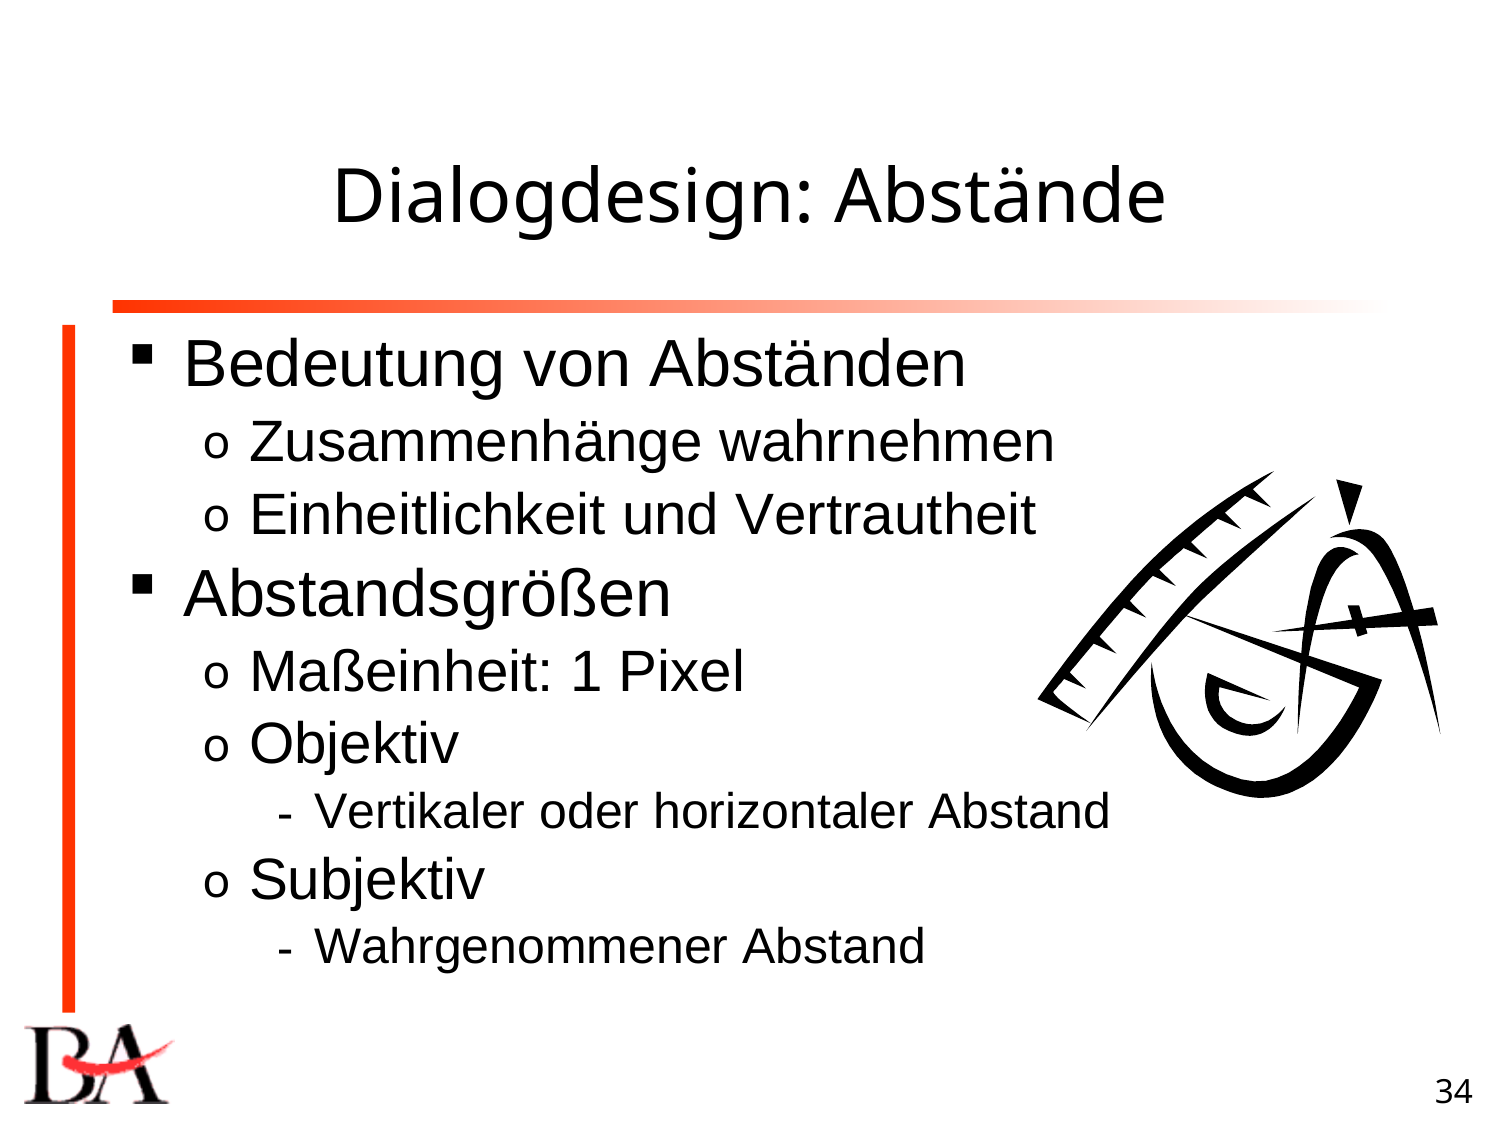

# Dialogdesign: Abstände
Bedeutung von Abständen
Zusammenhänge wahrnehmen
Einheitlichkeit und Vertrautheit
Abstandsgrößen
Maßeinheit: 1 Pixel
Objektiv
Vertikaler oder horizontaler Abstand
Subjektiv
Wahrgenommener Abstand